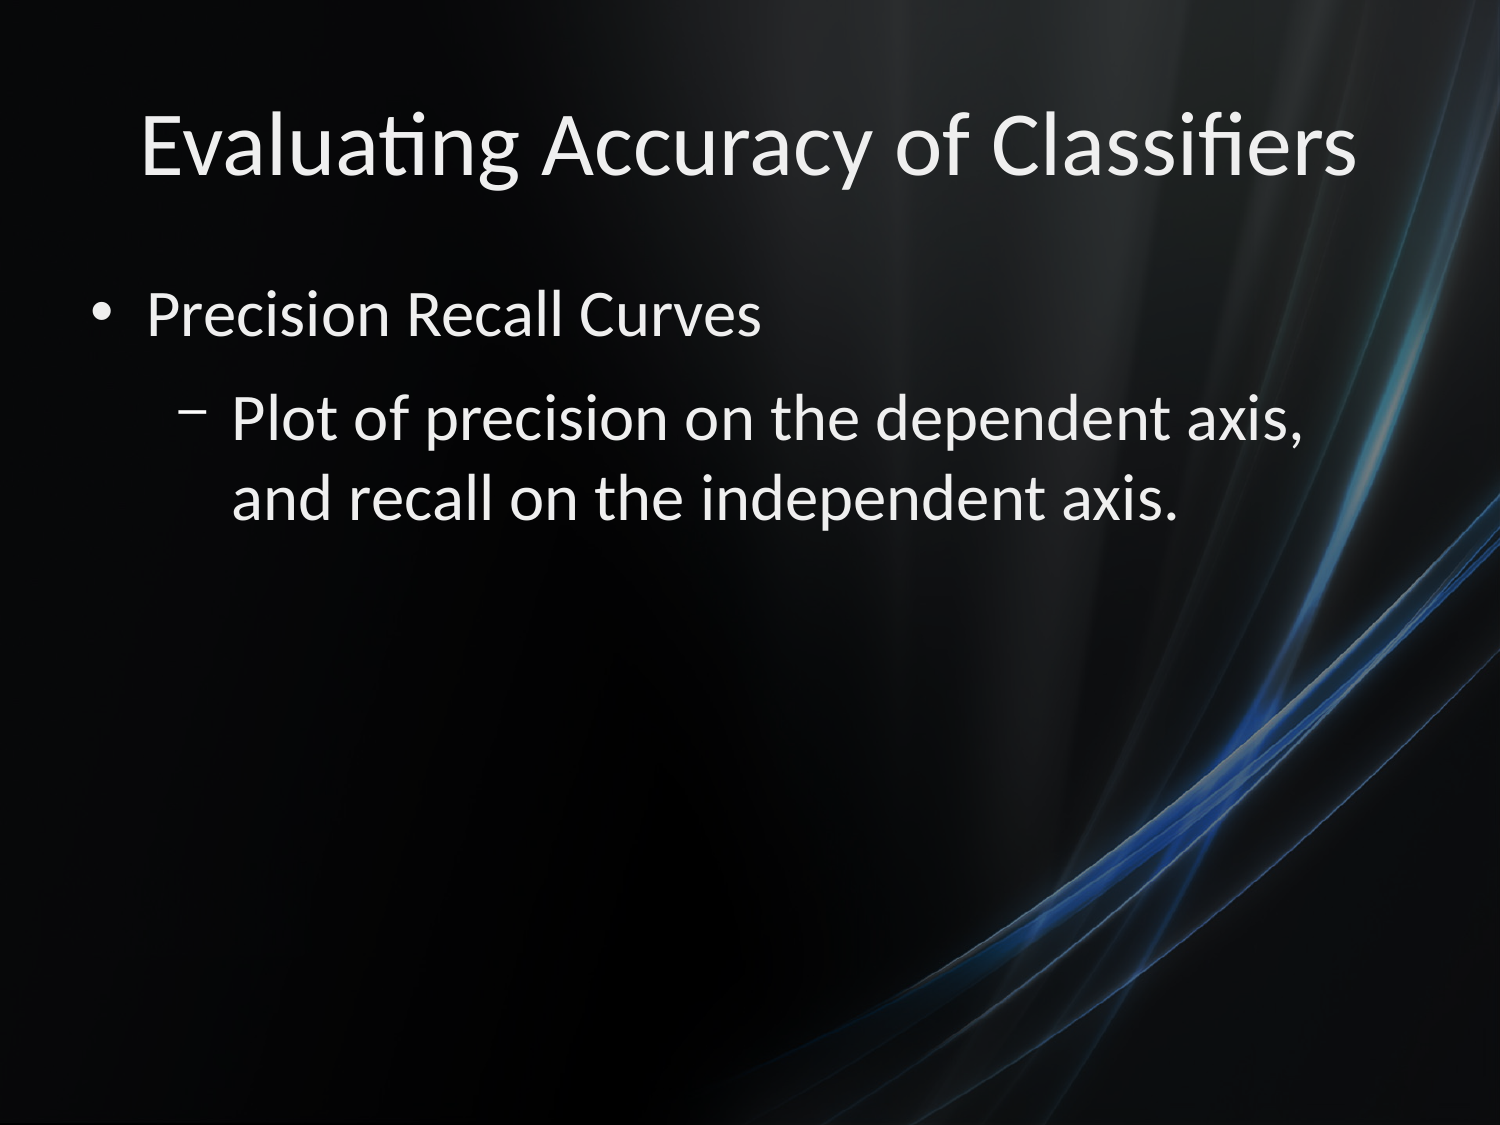

# Evaluating Accuracy of Classifiers
Precision Recall Curves
Plot of precision on the dependent axis, and recall on the independent axis.